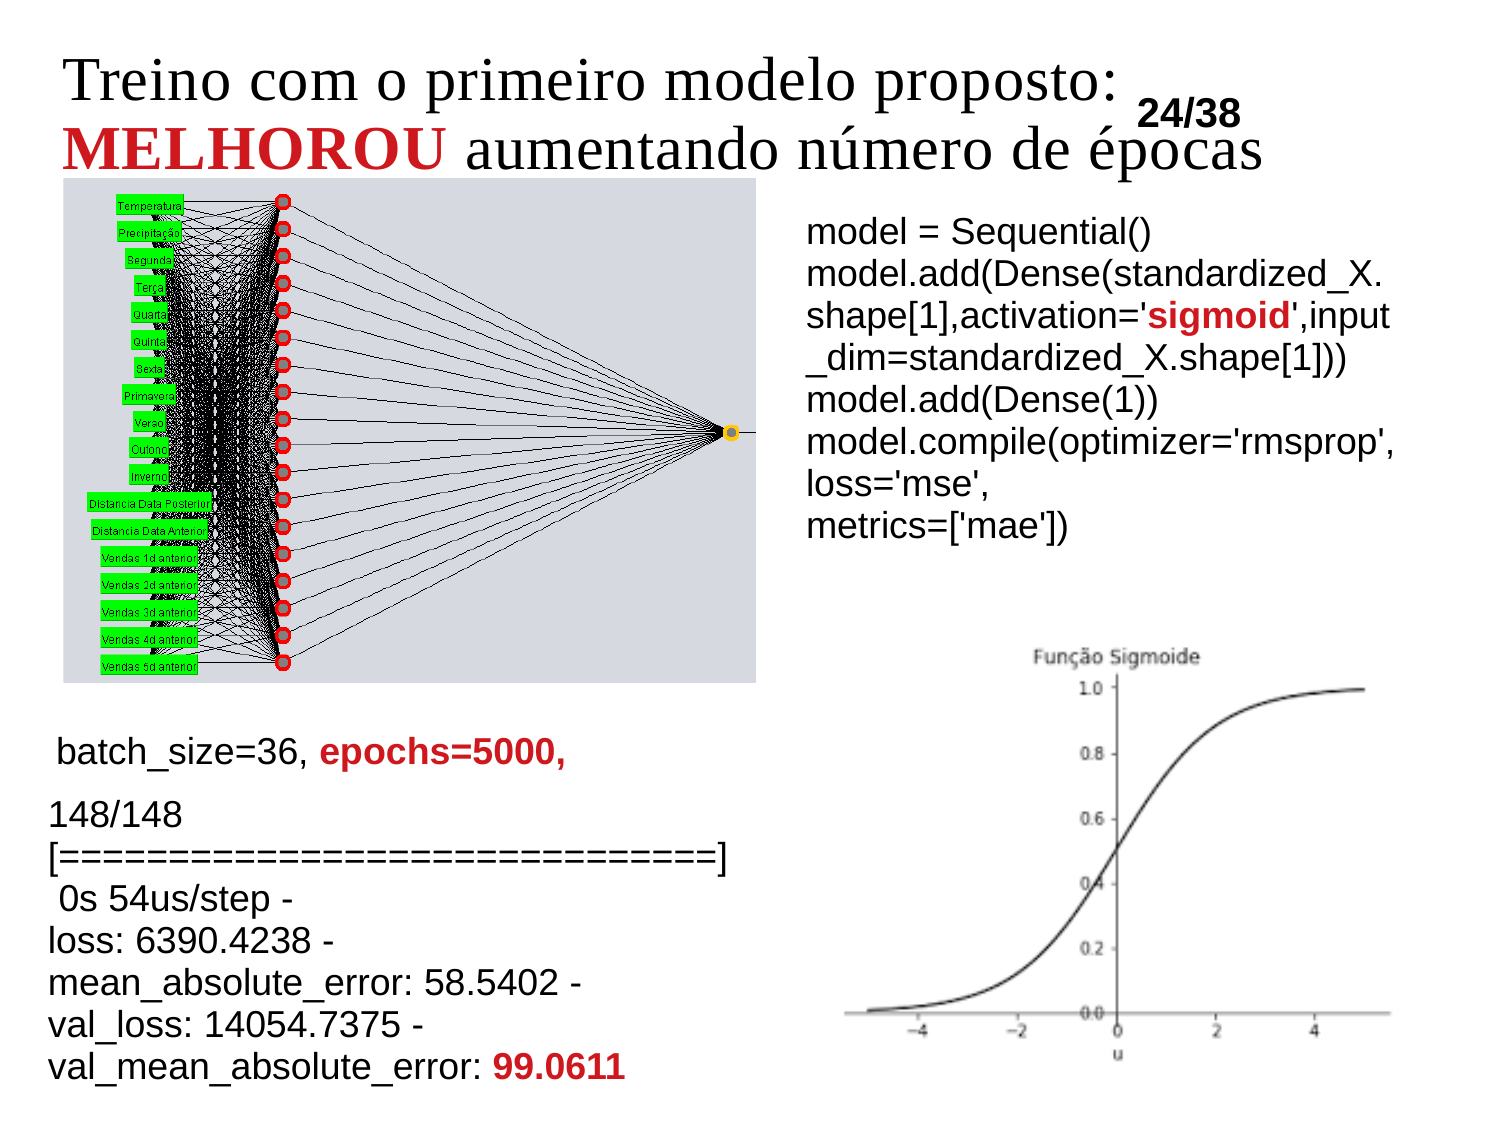

Treino com o primeiro modelo proposto: MELHOROU aumentando número de épocas
24/38
model = Sequential()
model.add(Dense(standardized_X.shape[1],activation='sigmoid',input_dim=standardized_X.shape[1]))
model.add(Dense(1))
model.compile(optimizer='rmsprop',
loss='mse',
metrics=['mae'])
batch_size=36, epochs=5000,
148/148 [==============================]
 0s 54us/step -
loss: 6390.4238 -
mean_absolute_error: 58.5402 -
val_loss: 14054.7375 - val_mean_absolute_error: 99.0611